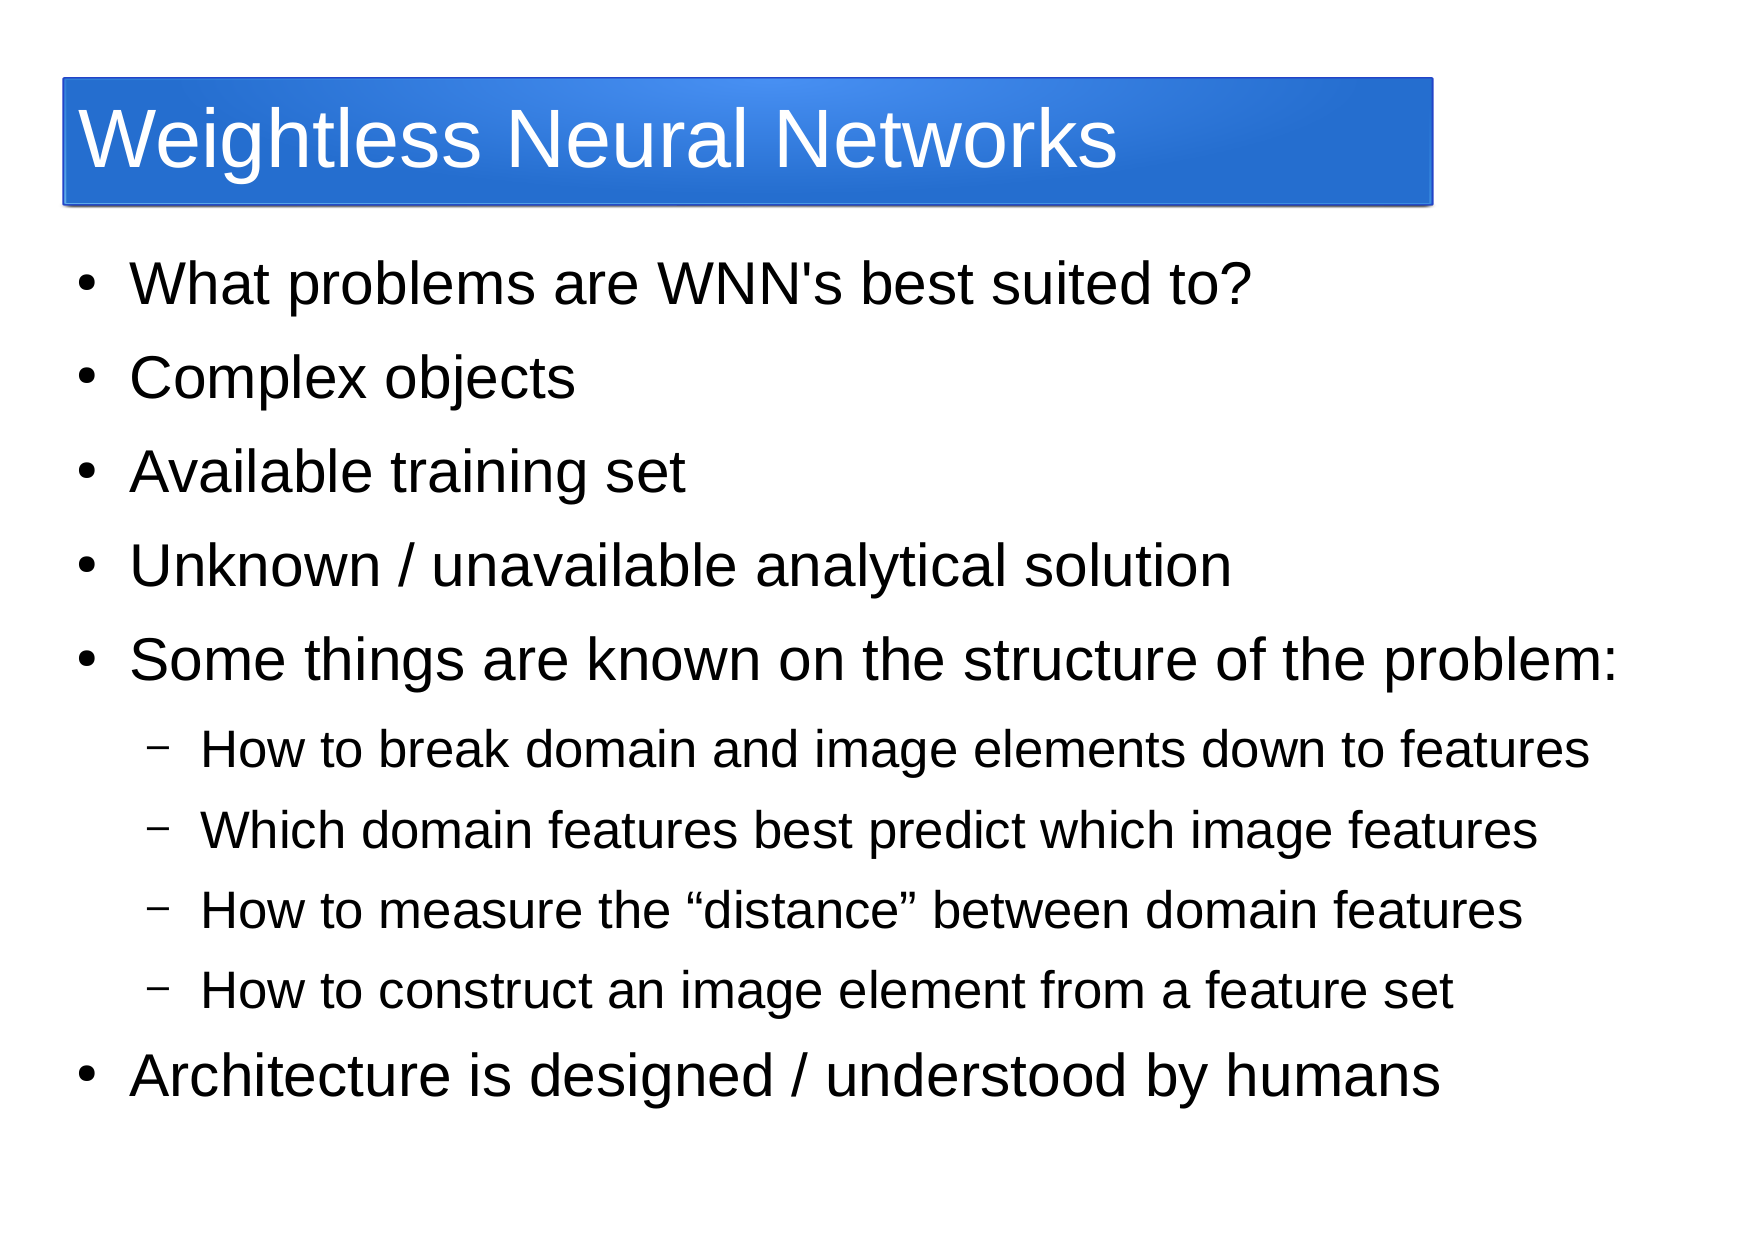

# Weightless Neural Networks
What problems are WNN's best suited to?
Complex objects
Available training set
Unknown / unavailable analytical solution
Some things are known on the structure of the problem:
How to break domain and image elements down to features
Which domain features best predict which image features
How to measure the “distance” between domain features
How to construct an image element from a feature set
Architecture is designed / understood by humans